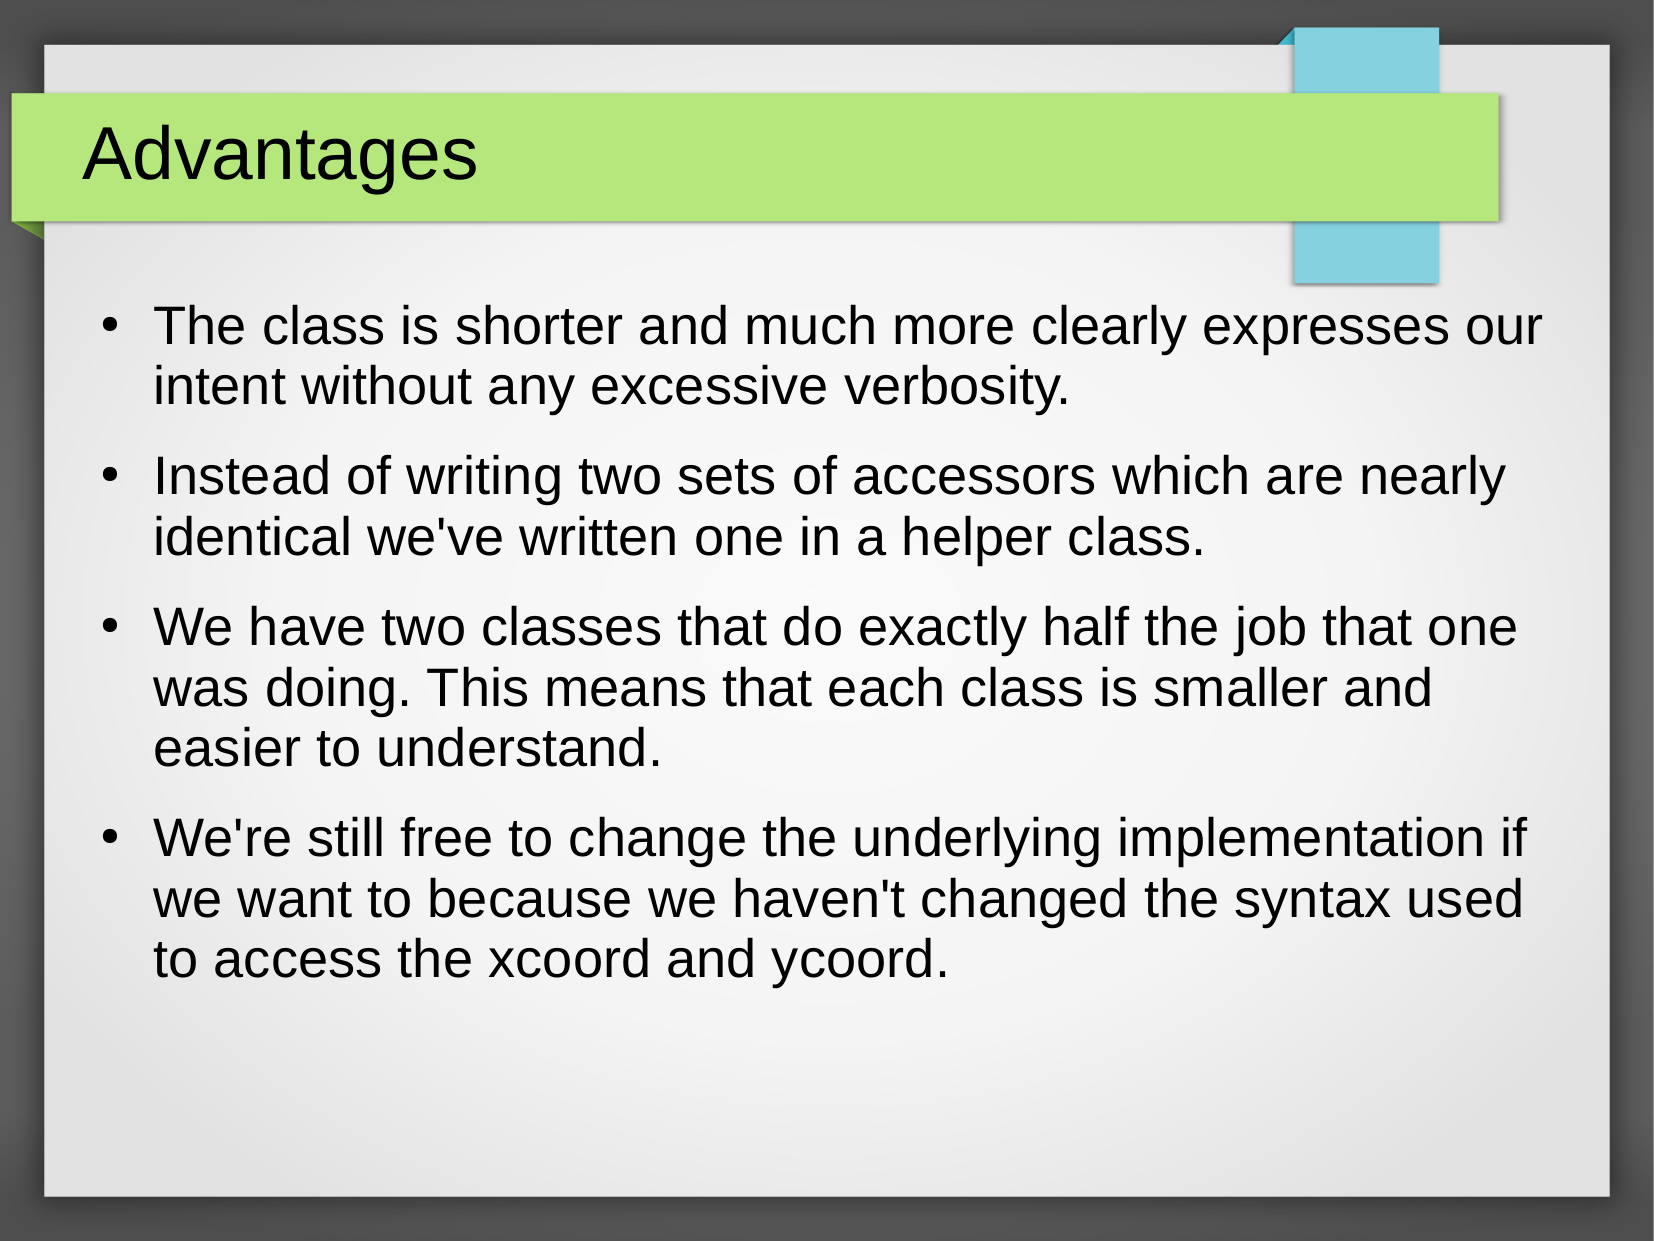

# Advantages
The class is shorter and much more clearly expresses our intent without any excessive verbosity.
Instead of writing two sets of accessors which are nearly identical we've written one in a helper class.
We have two classes that do exactly half the job that one was doing. This means that each class is smaller and easier to understand.
We're still free to change the underlying implementation if we want to because we haven't changed the syntax used to access the xcoord and ycoord.